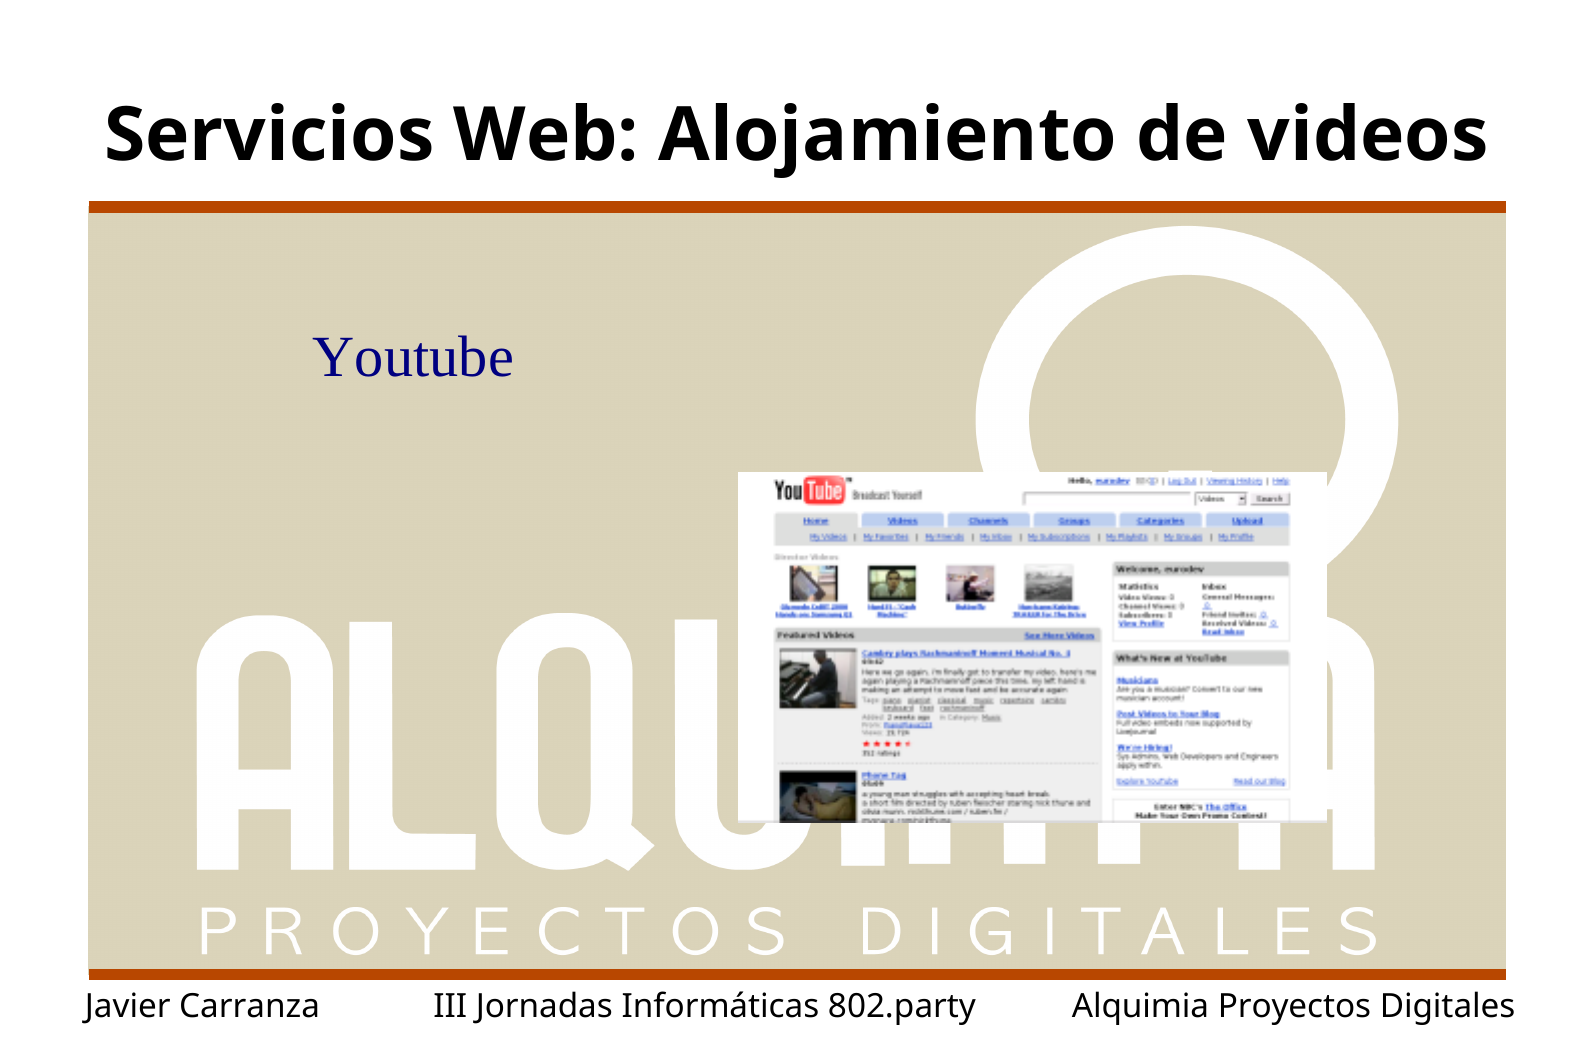

# Servicios Web: Alojamiento de videos
Youtube
 Javier Carranza III Jornadas Informáticas 802.party Alquimia Proyectos Digitales